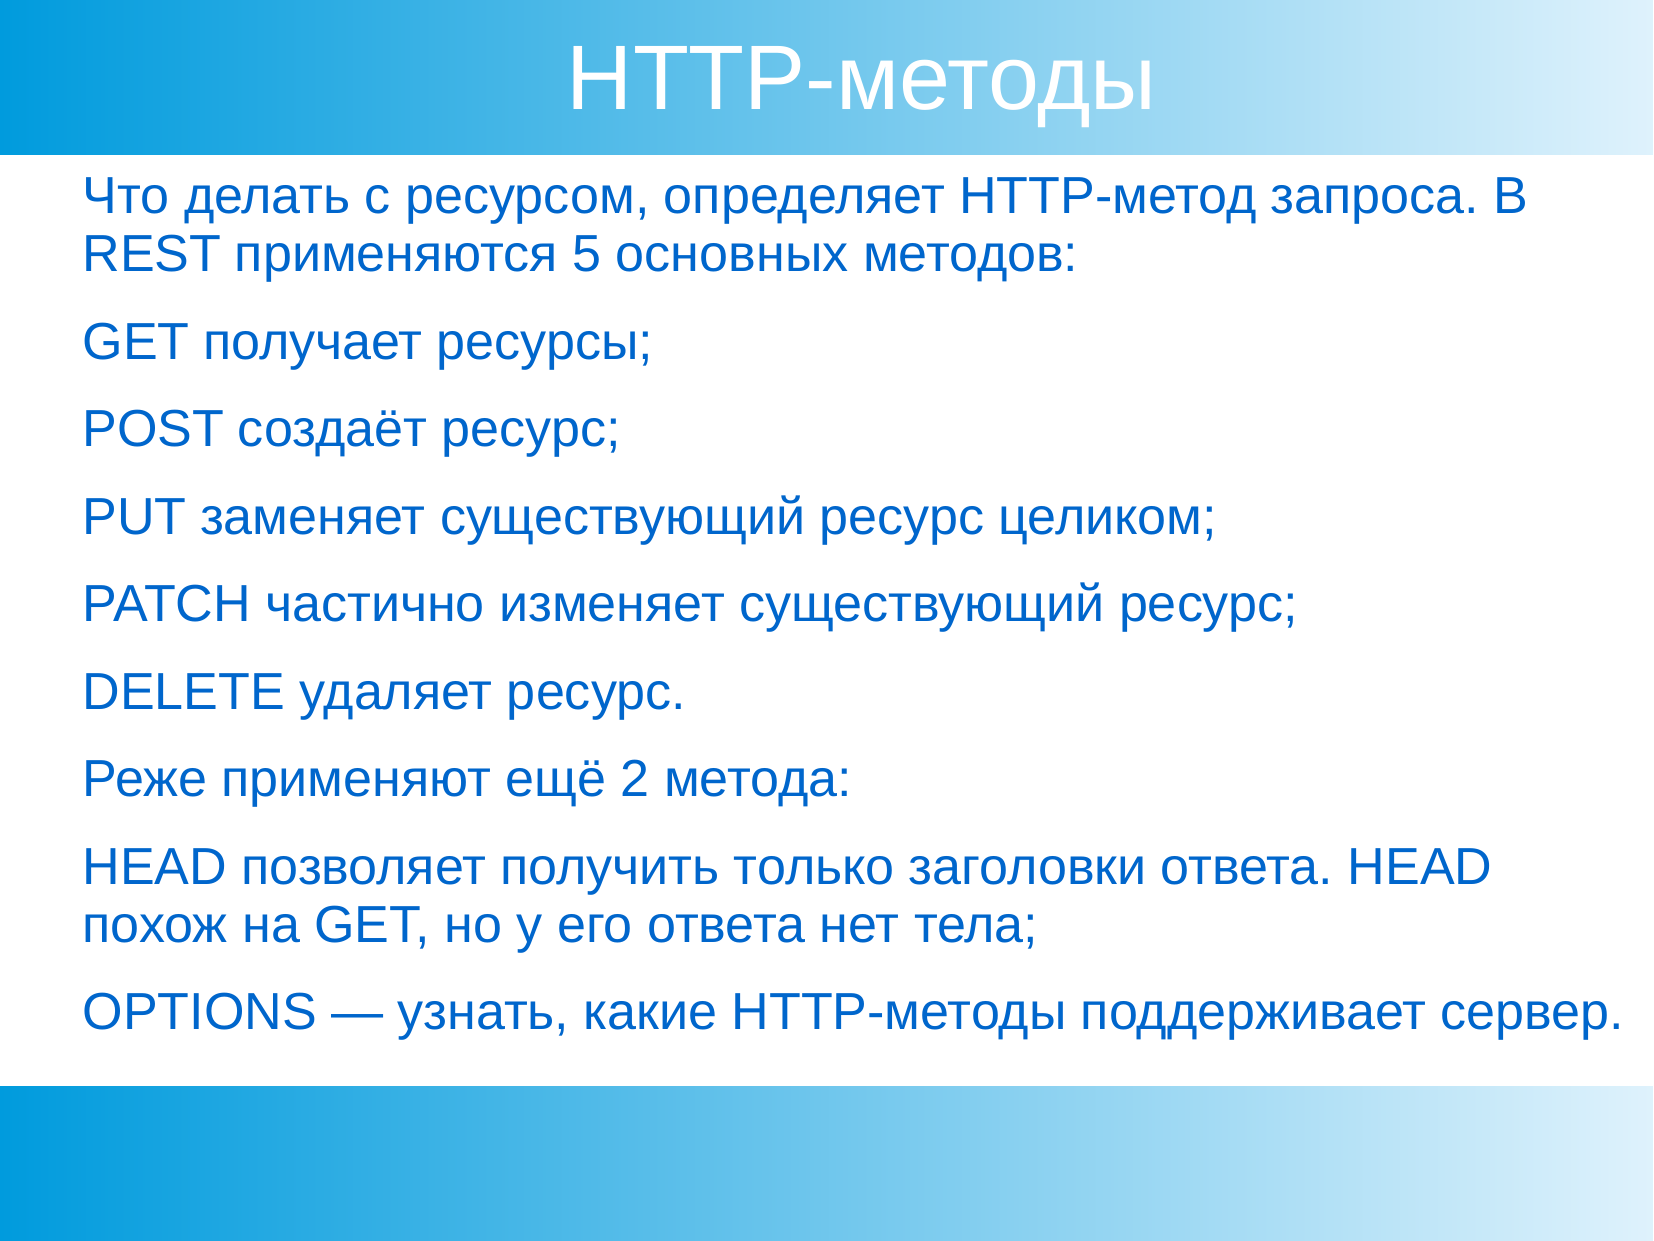

# HTTP-методы
Что делать с ресурсом, определяет HTTP-метод запроса. В REST применяются 5 основных методов:
GET получает ресурсы;
POST создаёт ресурс;
PUT заменяет существующий ресурс целиком;
PATCH частично изменяет существующий ресурс;
DELETE удаляет ресурс.
Реже применяют ещё 2 метода:
HEAD позволяет получить только заголовки ответа. HEAD похож на GET, но у его ответа нет тела;
OPTIONS — узнать, какие HTTP-методы поддерживает сервер.